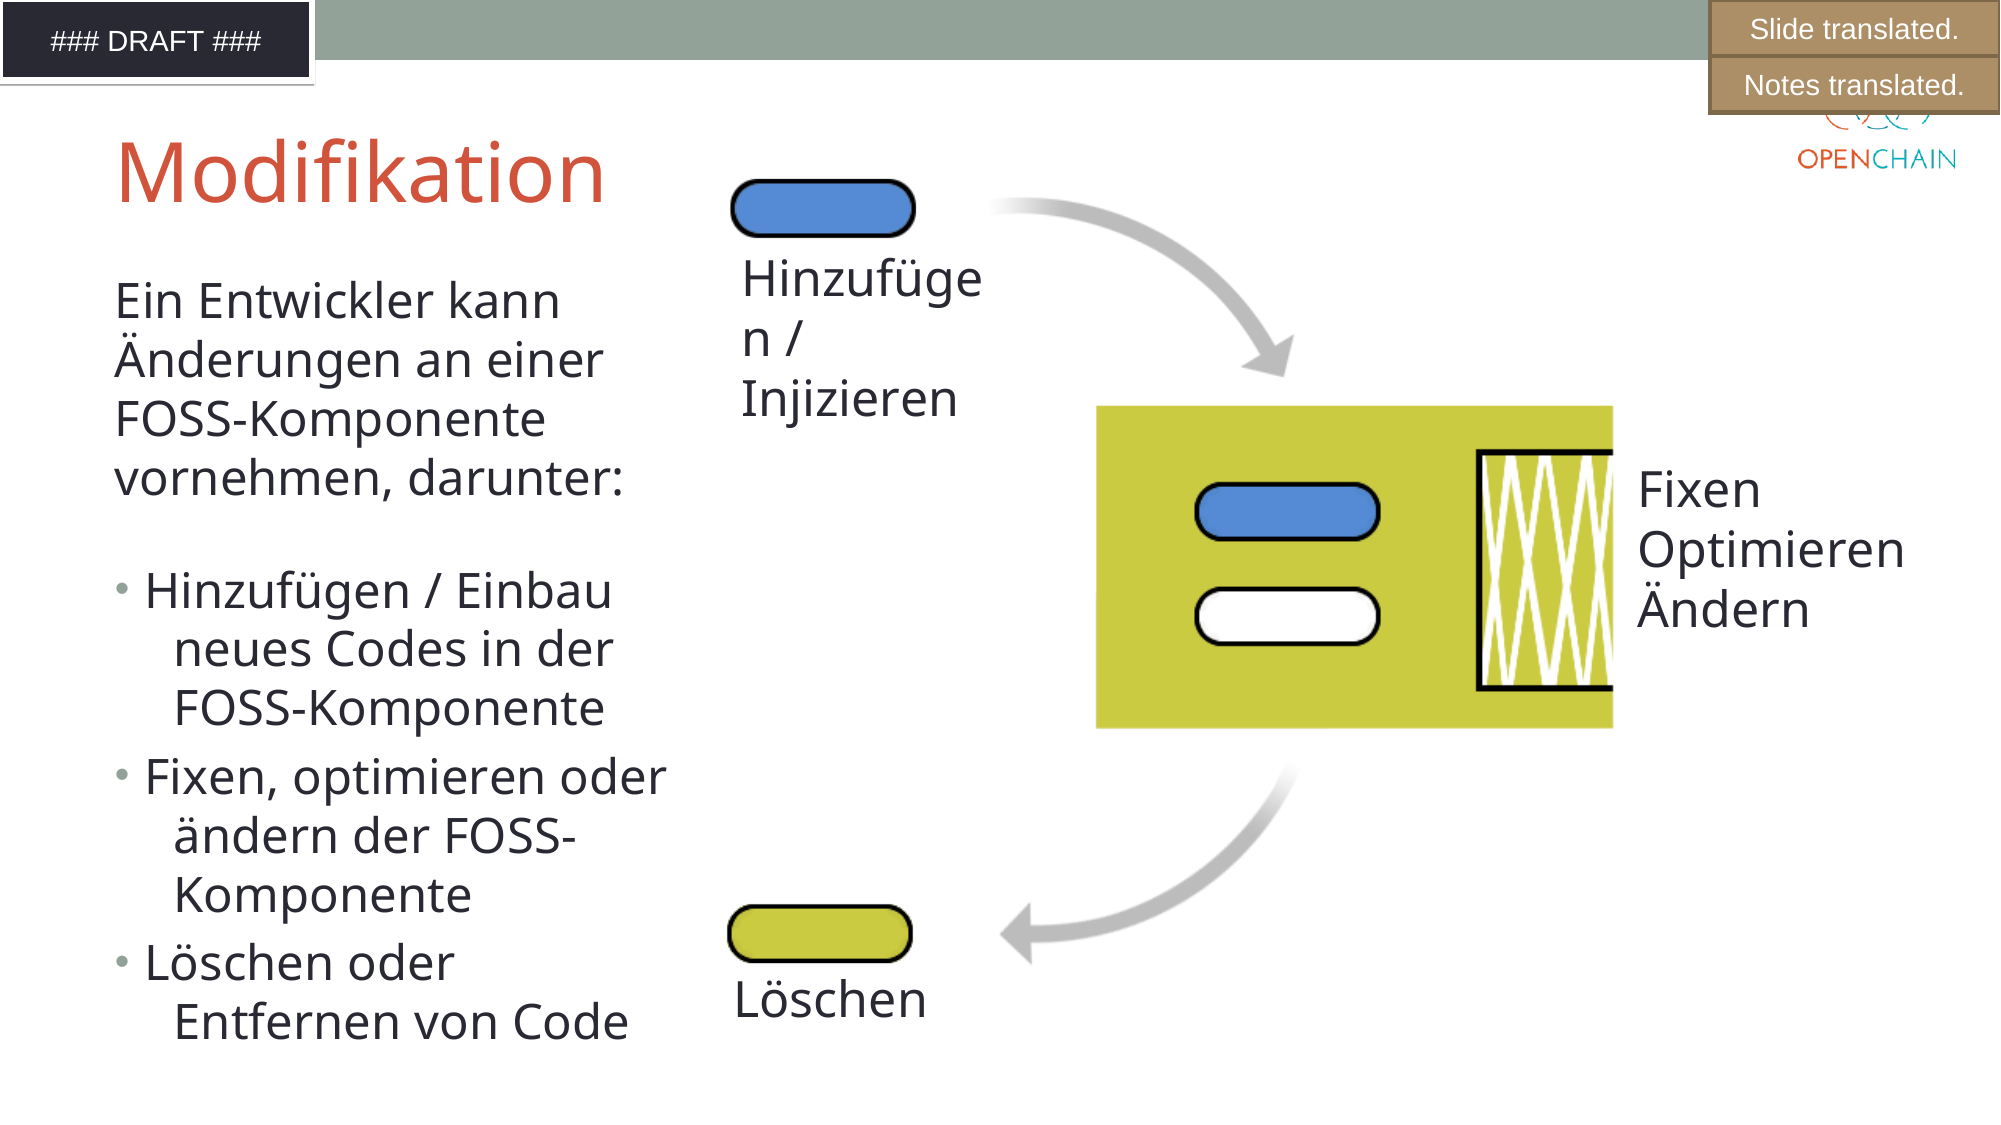

Slide translated.
Notes translated.
# Modifikation
Hinzufügen / Injizieren
Ein Entwickler kann Änderungen an einer FOSS-Komponente vornehmen, darunter:
Hinzufügen / Einbau neues Codes in der FOSS-Komponente
Fixen, optimieren oder ändern der FOSS-Komponente
Löschen oder Entfernen von Code
Fixen
Optimieren
Ändern
Löschen